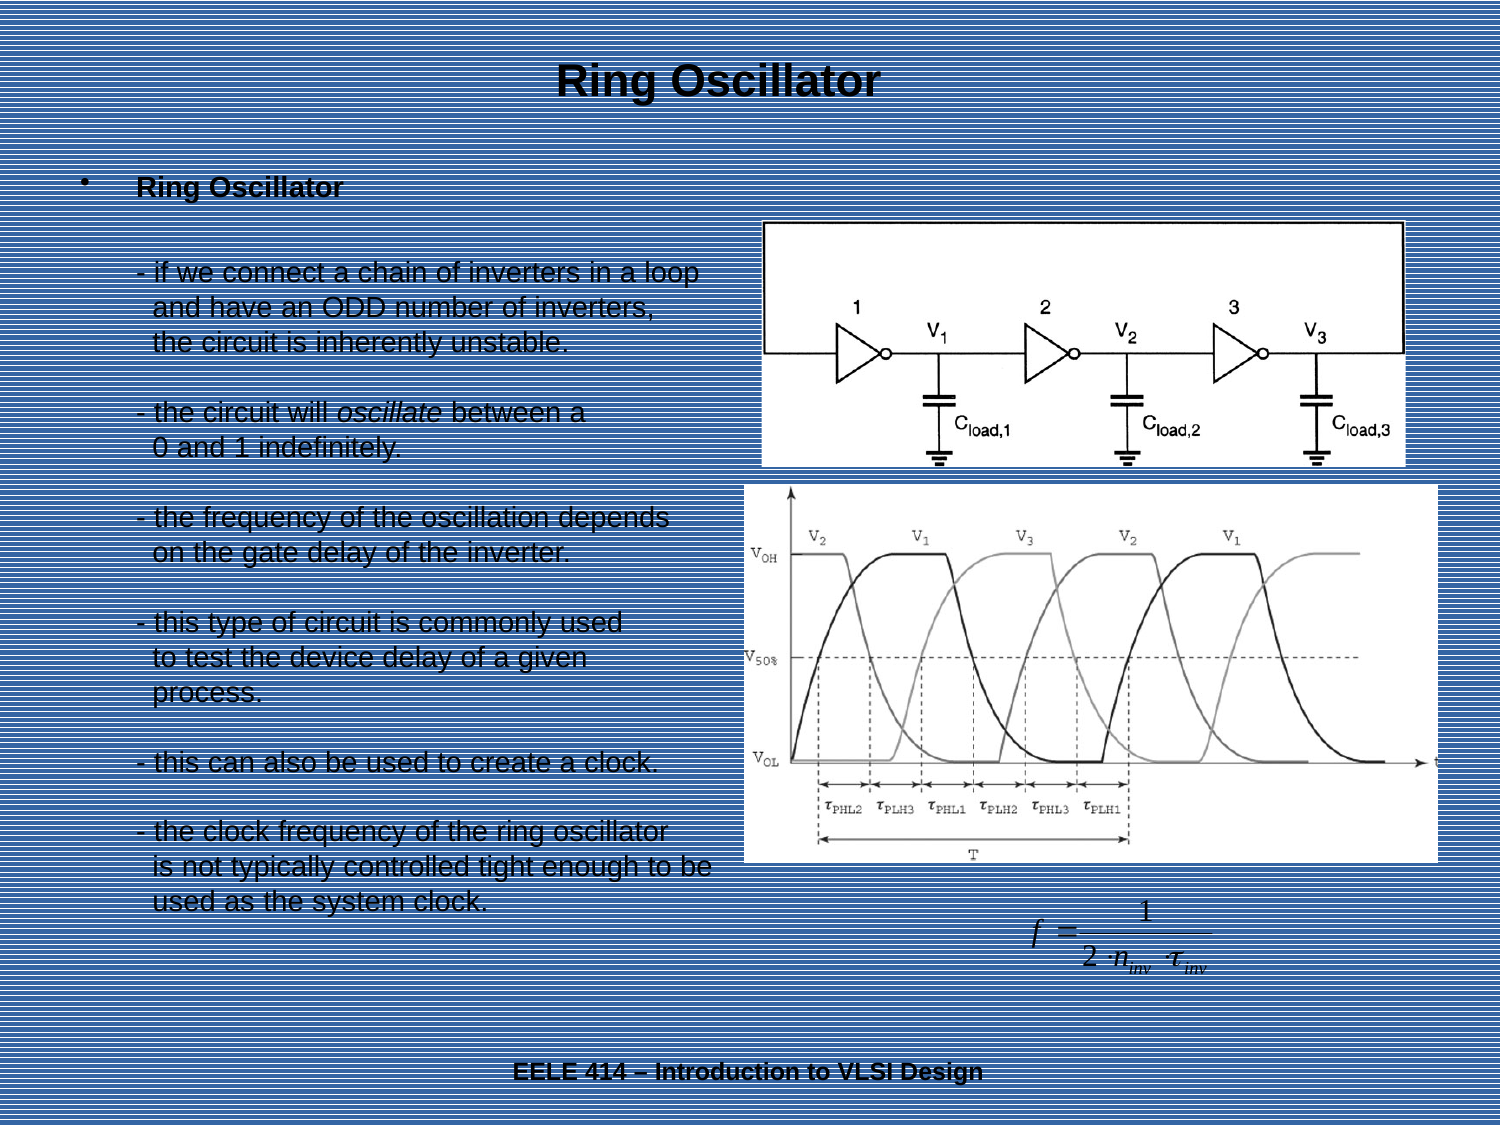

# Ring Oscillator
Ring Oscillator
- if we connect a chain of inverters in a loop
 and have an ODD number of inverters,
 the circuit is inherently unstable.
- the circuit will oscillate between a
 0 and 1 indefinitely.
- the frequency of the oscillation depends
 on the gate delay of the inverter.
- this type of circuit is commonly used
 to test the device delay of a given
 process.
- this can also be used to create a clock.
- the clock frequency of the ring oscillator
 is not typically controlled tight enough to be
 used as the system clock.